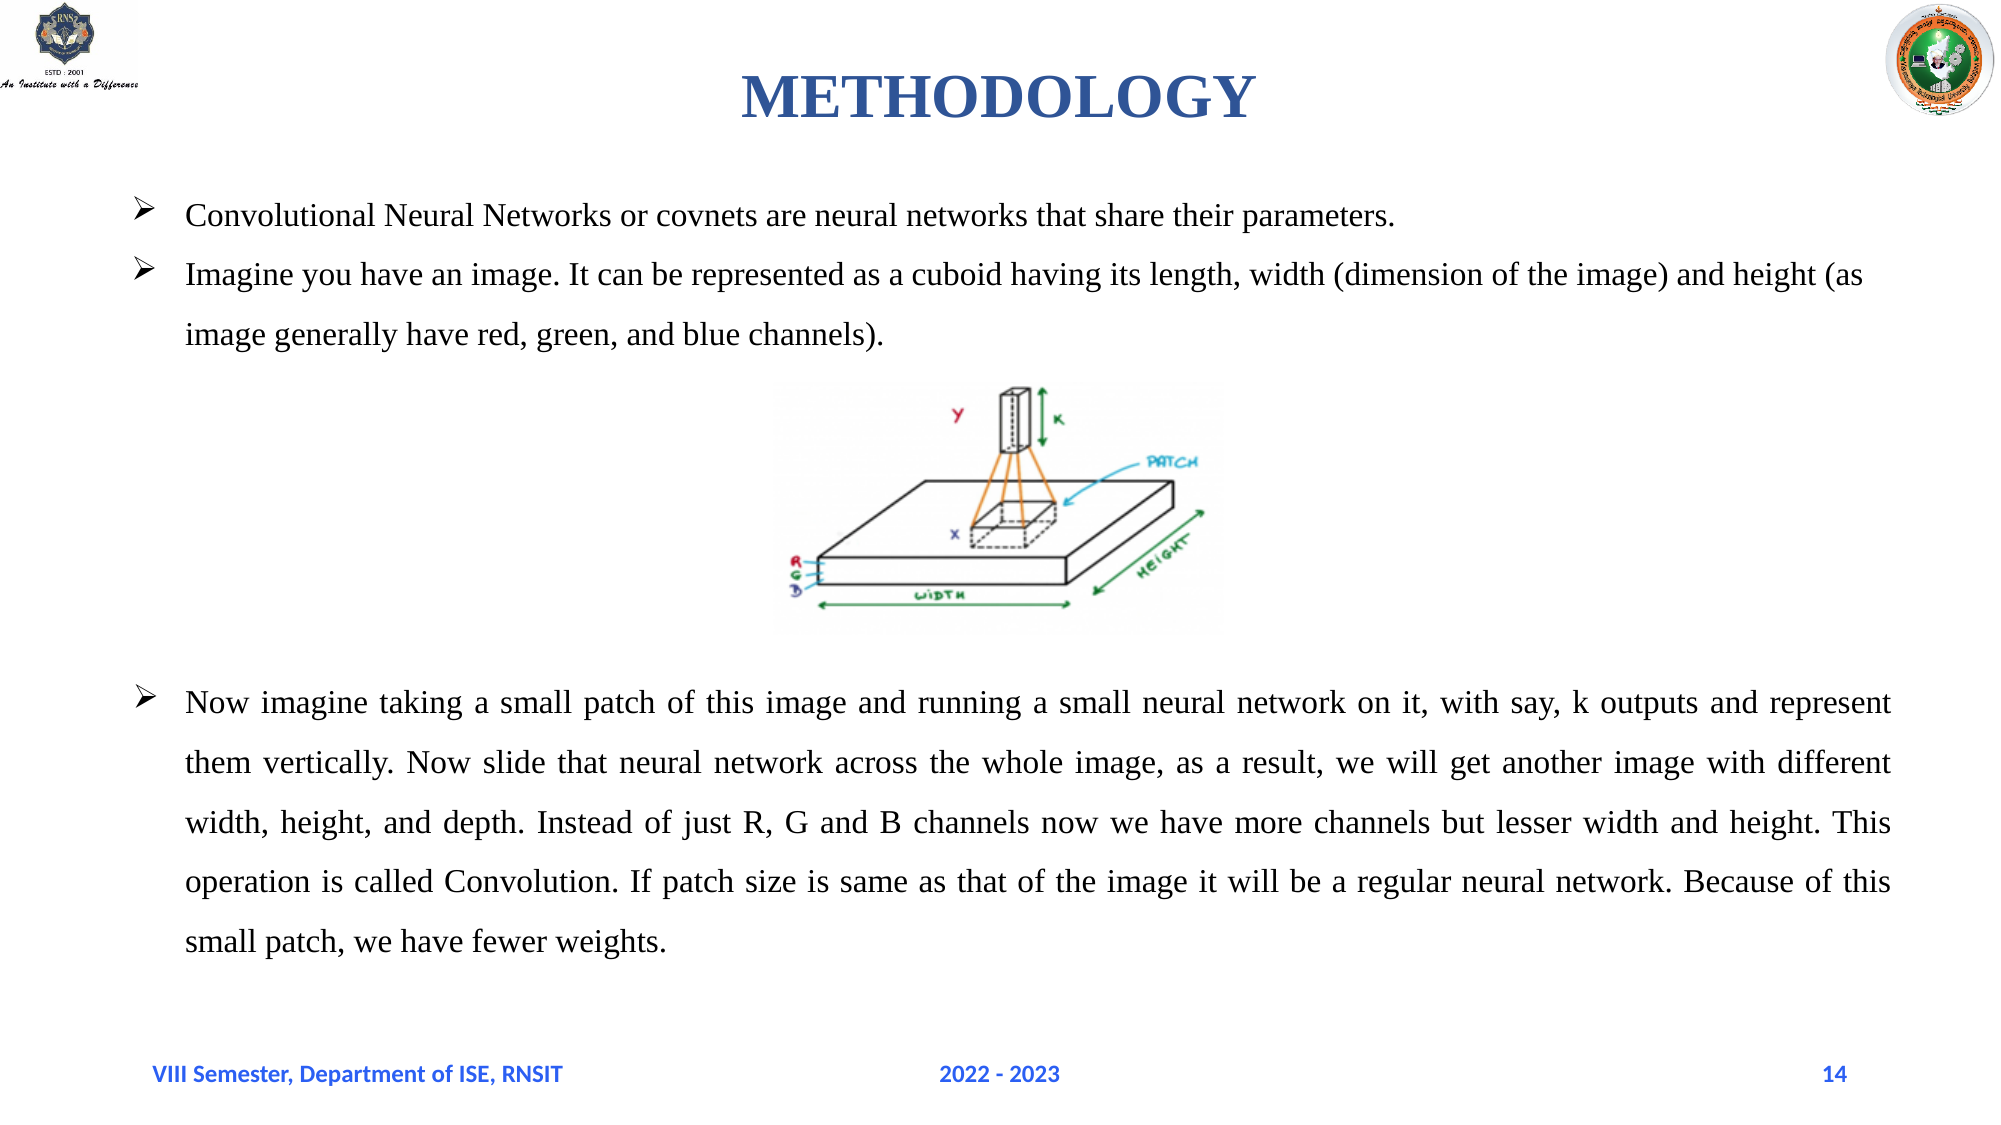

Methodology
# Convolutional Neural Networks or covnets are neural networks that share their parameters.
Imagine you have an image. It can be represented as a cuboid having its length, width (dimension of the image) and height (as image generally have red, green, and blue channels).
Now imagine taking a small patch of this image and running a small neural network on it, with say, k outputs and represent them vertically. Now slide that neural network across the whole image, as a result, we will get another image with different width, height, and depth. Instead of just R, G and B channels now we have more channels but lesser width and height. This operation is called Convolution. If patch size is same as that of the image it will be a regular neural network. Because of this small patch, we have fewer weights.
VIII Semester, Department of ISE, RNSIT
2022 - 2023